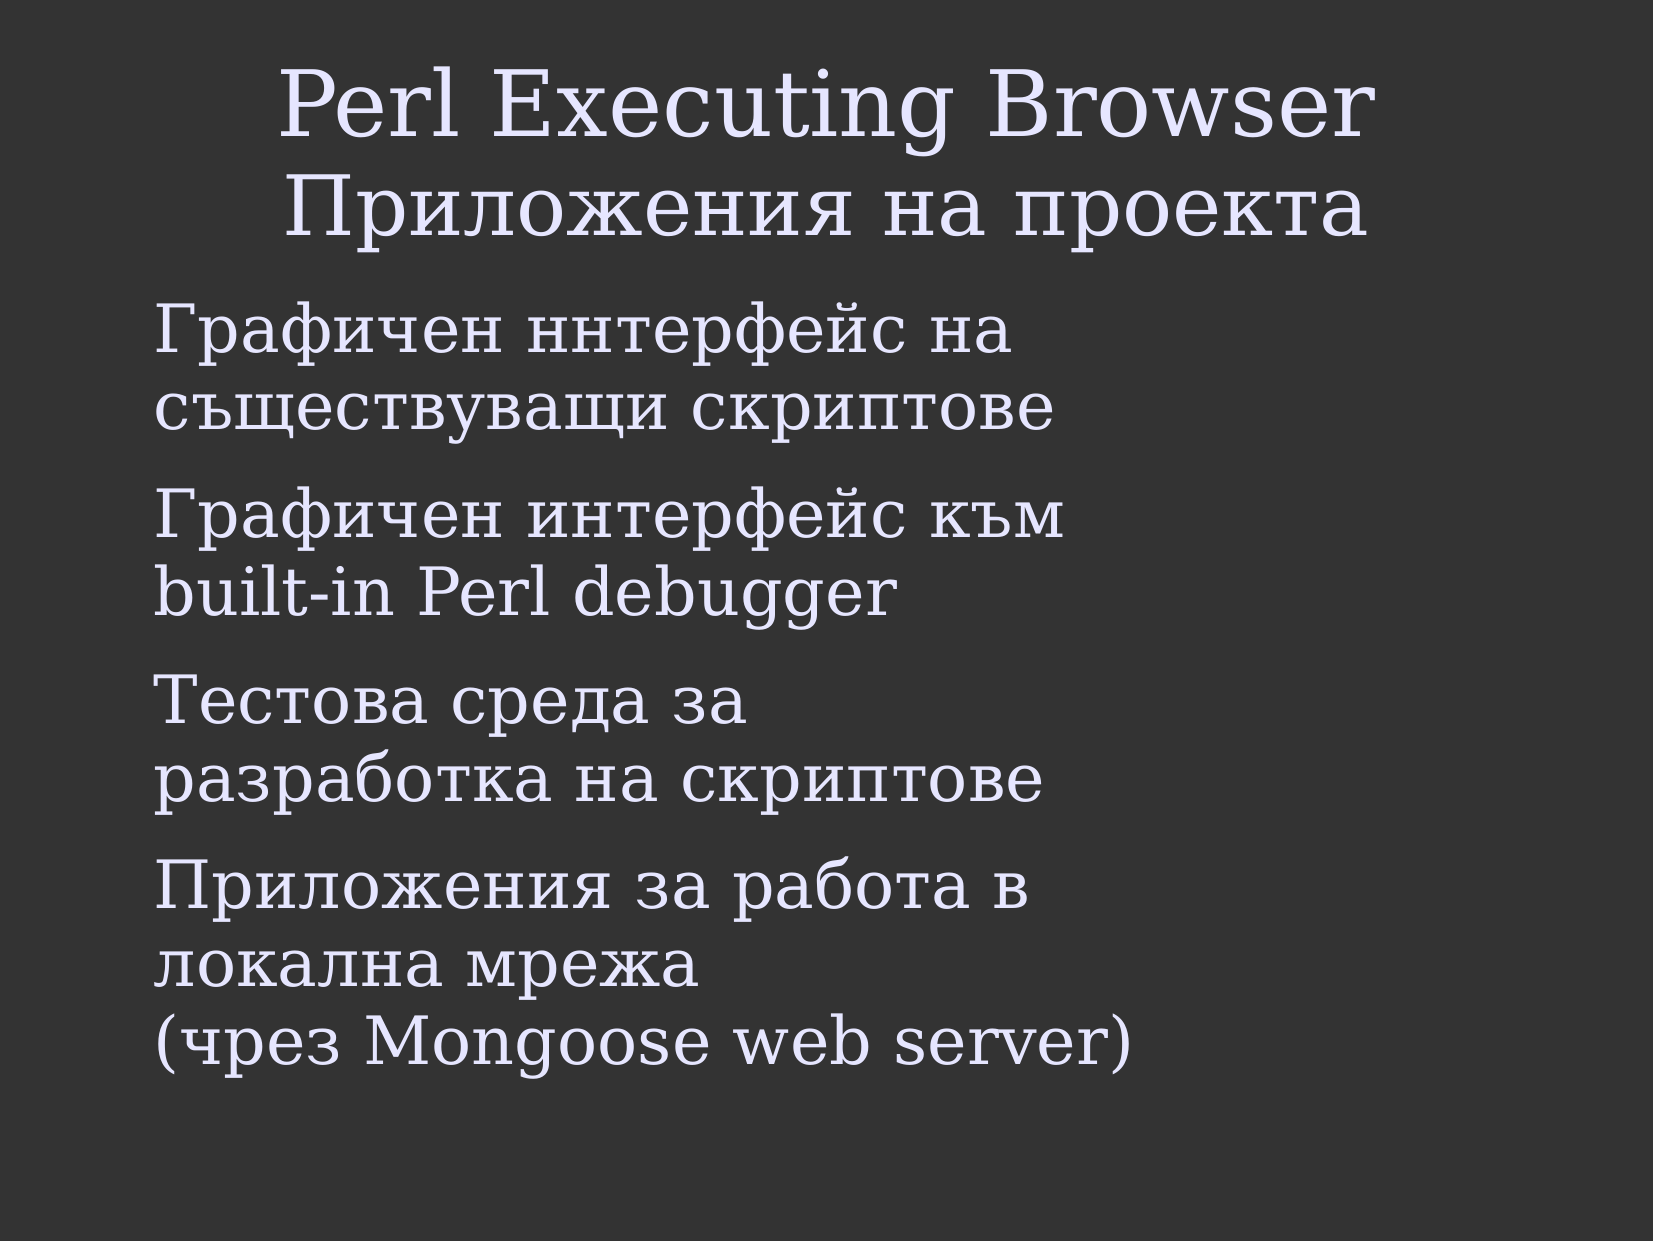

# Perl Executing Browser Приложения на проекта
Графичен ннтерфейс на
съществуващи скриптове
Графичен интерфейс към
built-in Perl debugger
Тестова среда за
разработка на скриптове
Приложения за работа в
локална мрежа
(чрез Mongoose web server)